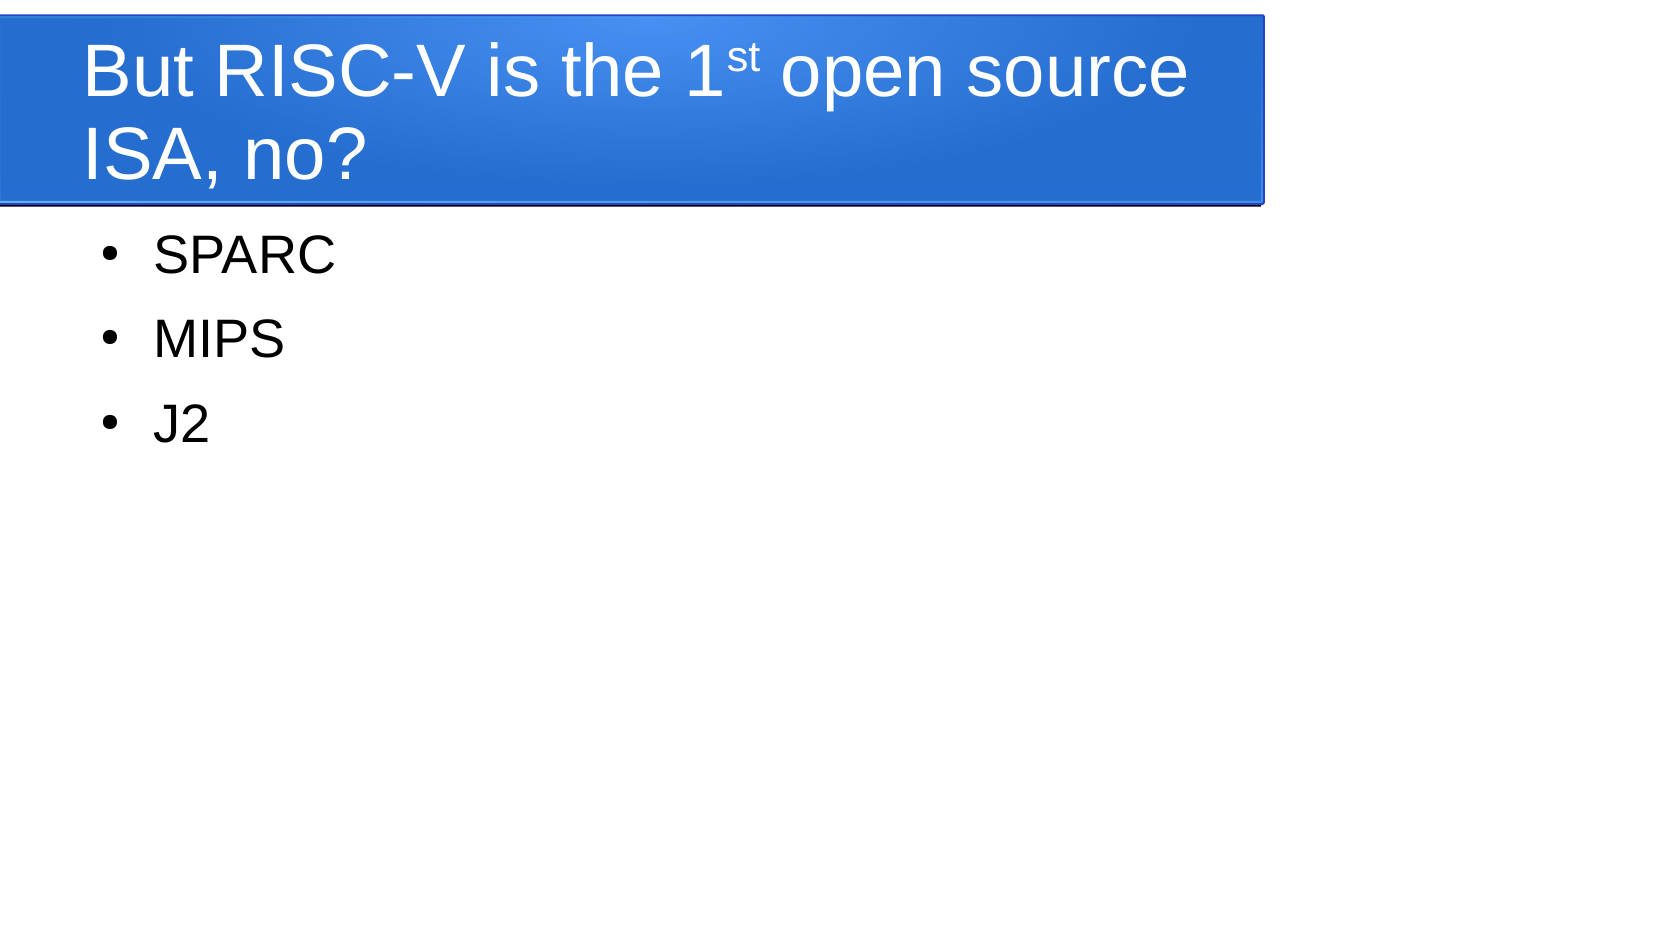

# But RISC-V is the 1st open source ISA, no?
SPARC
MIPS
J2